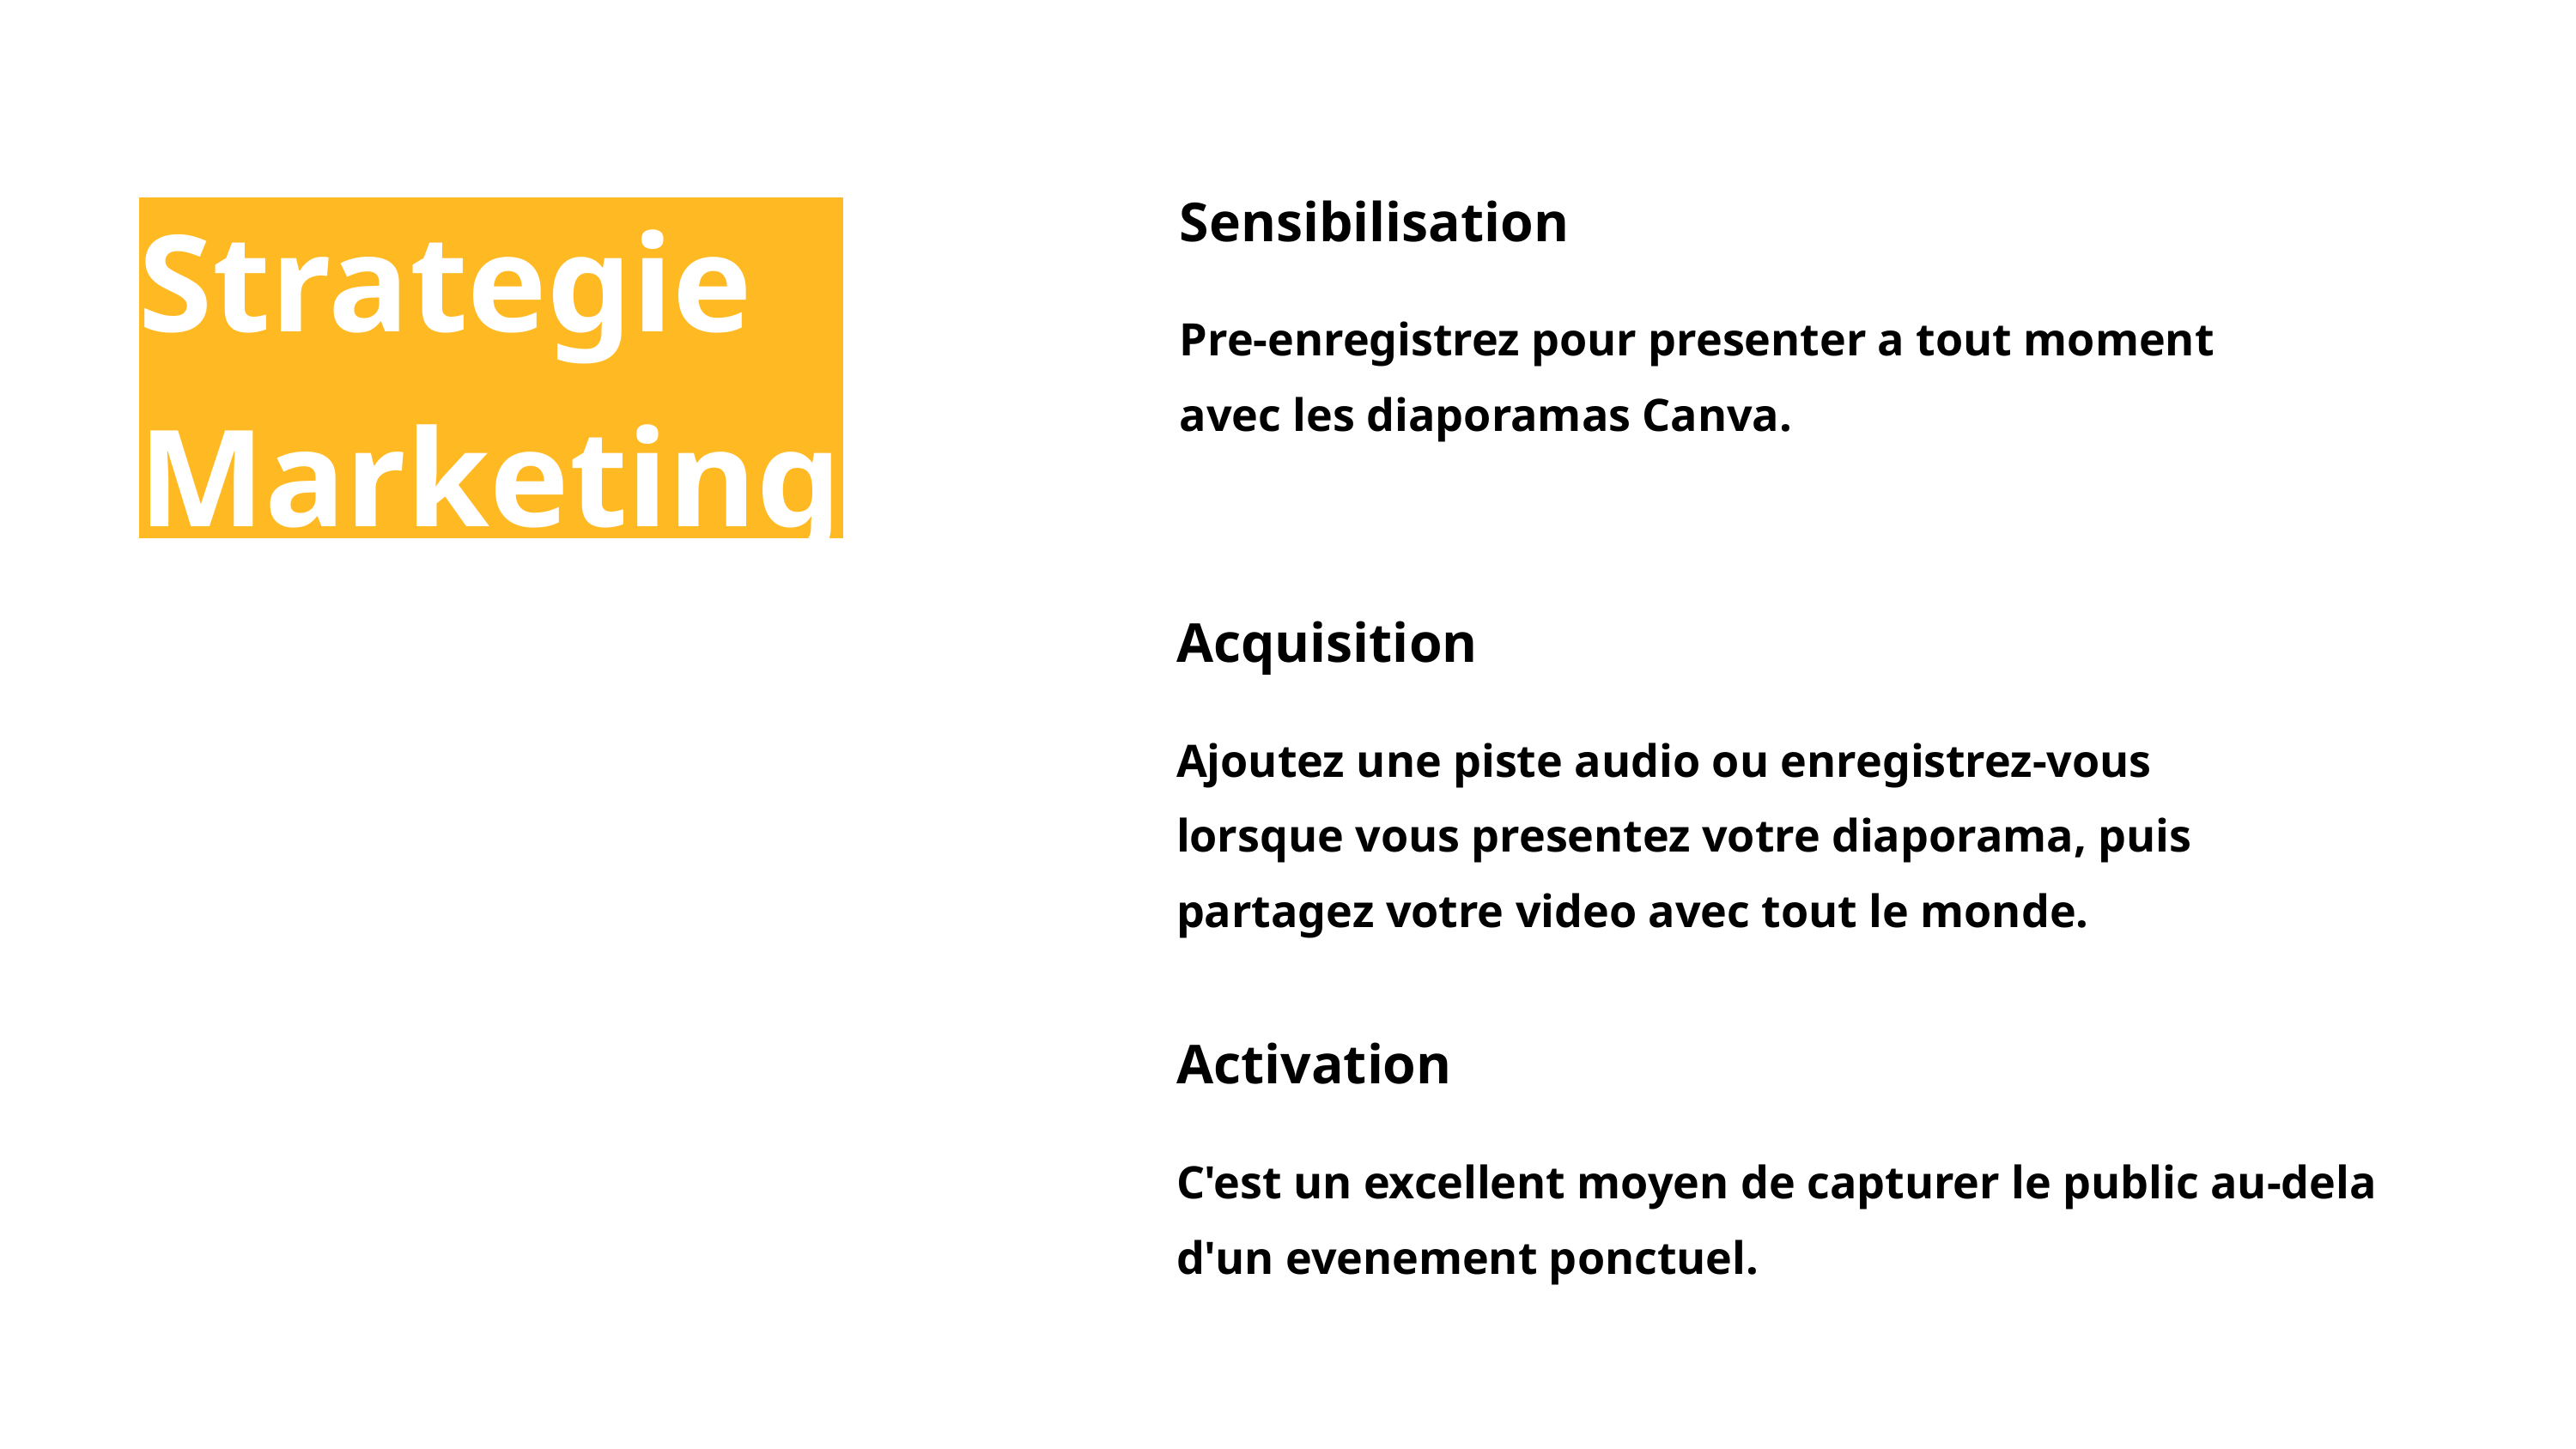

Sensibilisation
Pre-enregistrez pour presenter a tout moment avec les diaporamas Canva.
Strategie
Marketing
Acquisition
Ajoutez une piste audio ou enregistrez-vous lorsque vous presentez votre diaporama, puis partagez votre video avec tout le monde.
Activation
C'est un excellent moyen de capturer le public au-dela d'un evenement ponctuel.